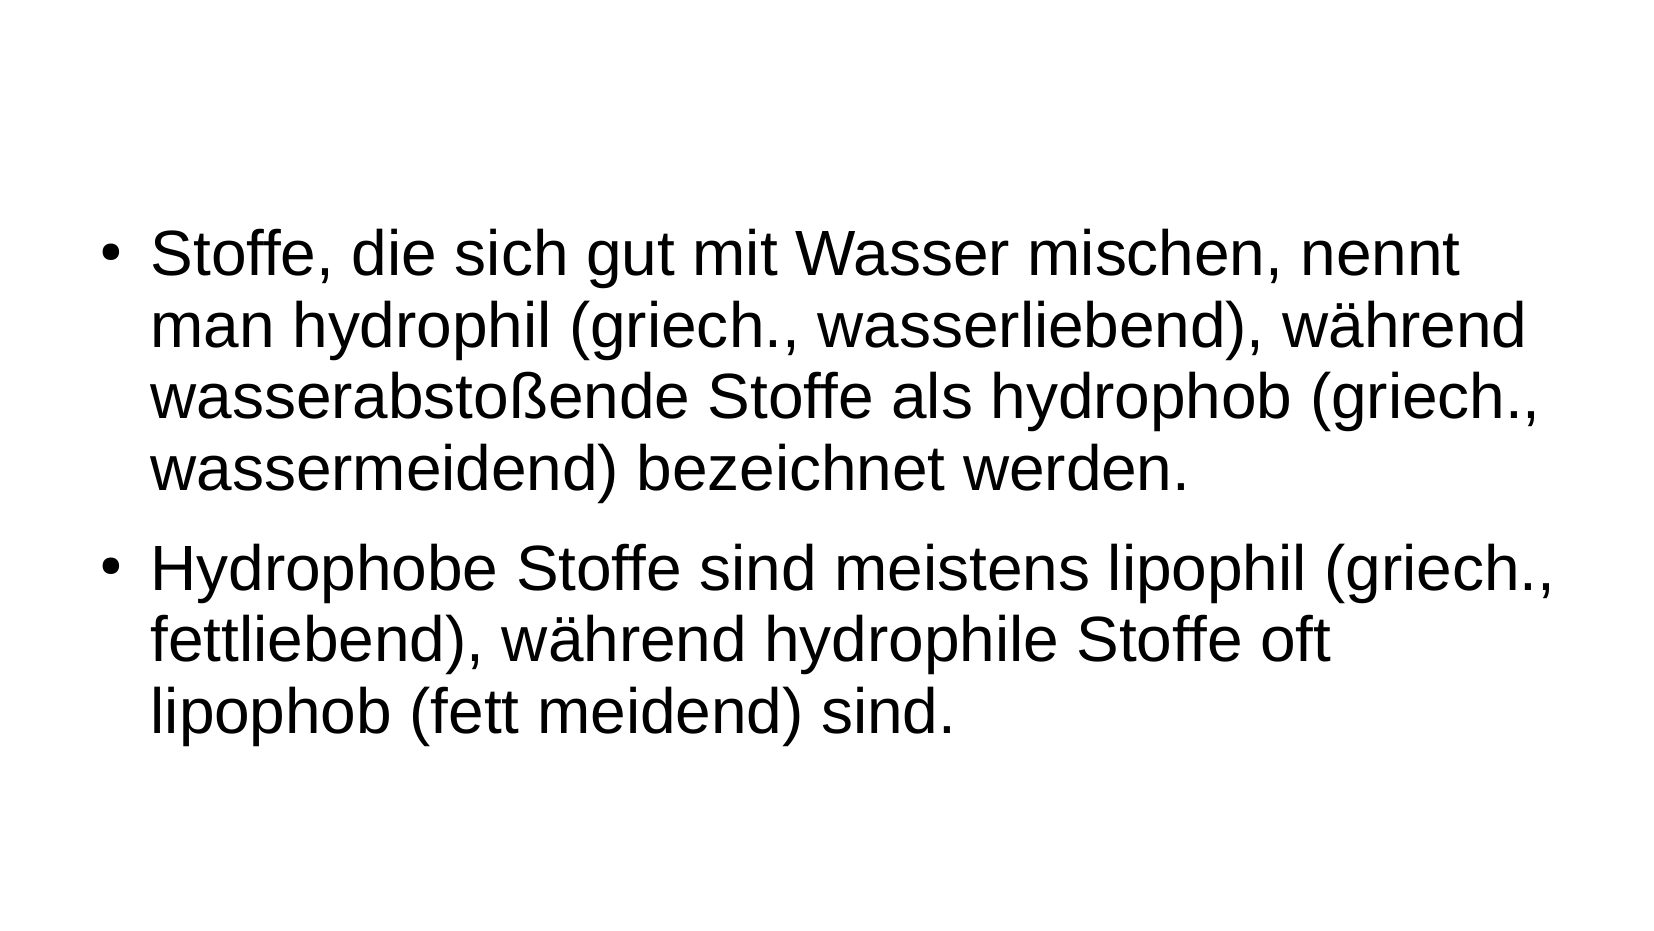

#
Stoffe, die sich gut mit Wasser mischen, nennt man hydrophil (griech., wasserliebend), während wasserabstoßende Stoffe als hydrophob (griech., wassermeidend) bezeichnet werden.
Hydrophobe Stoffe sind meistens lipophil (griech., fettliebend), während hydrophile Stoffe oft lipophob (fett meidend) sind.